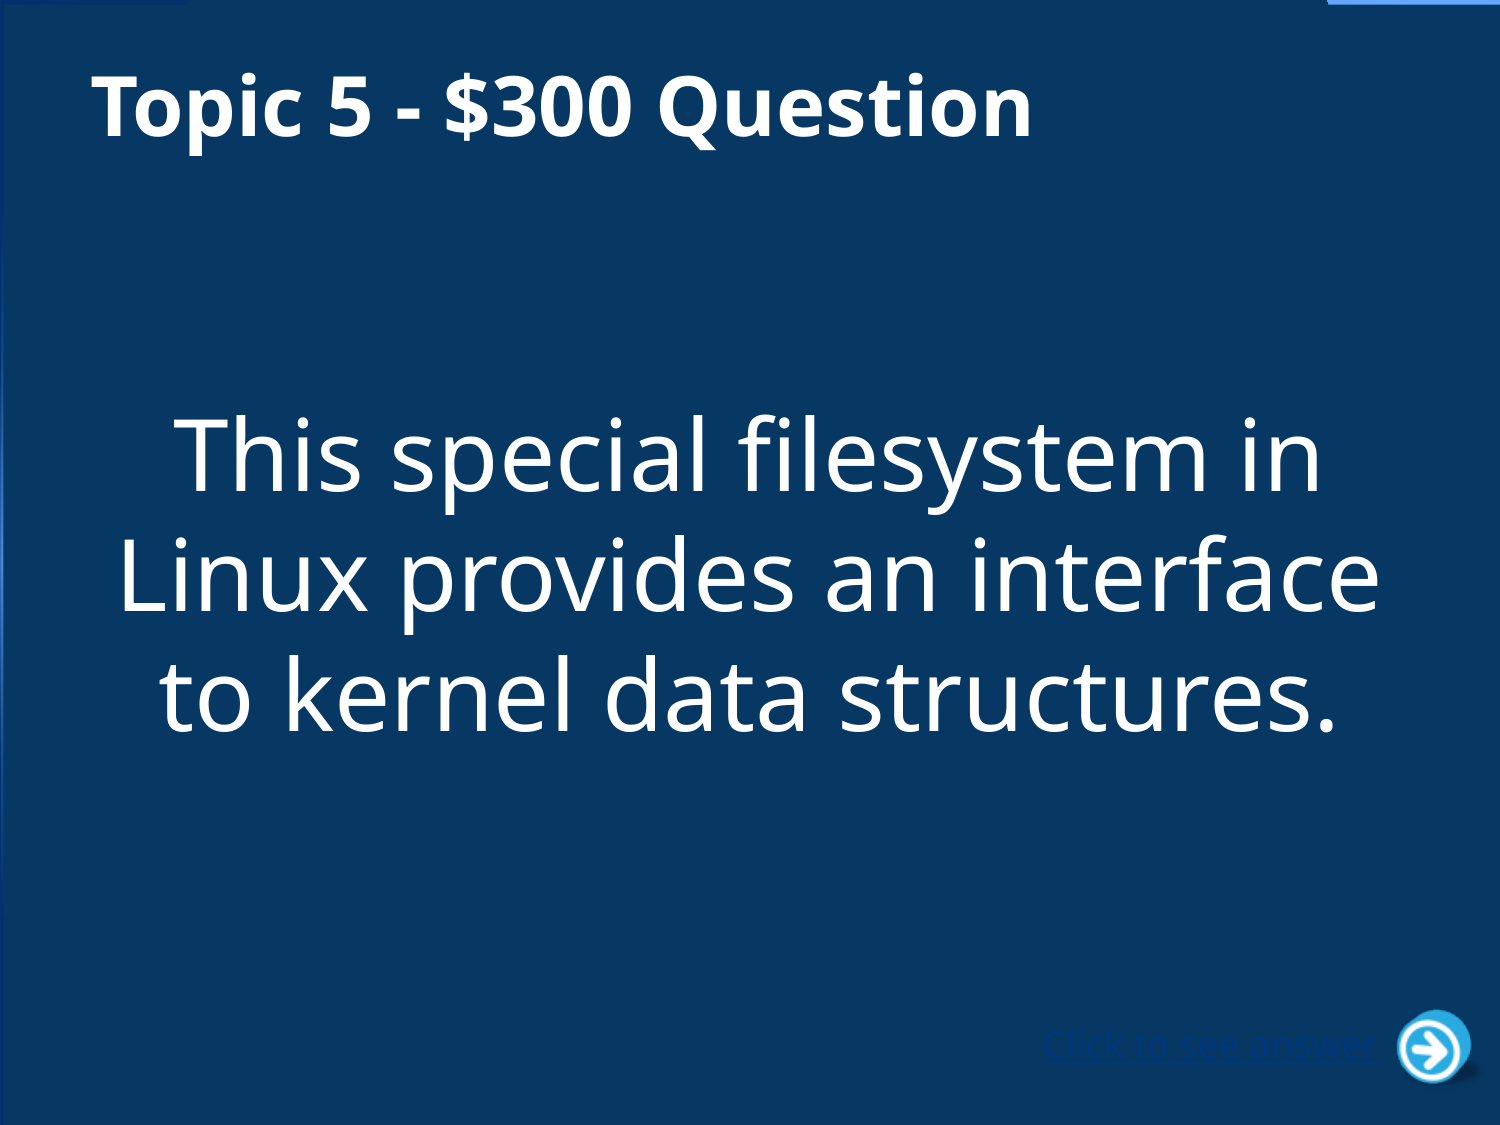

Topic 5 - $300 Question
# This special filesystem in Linux provides an interface to kernel data structures.
Click to see answer